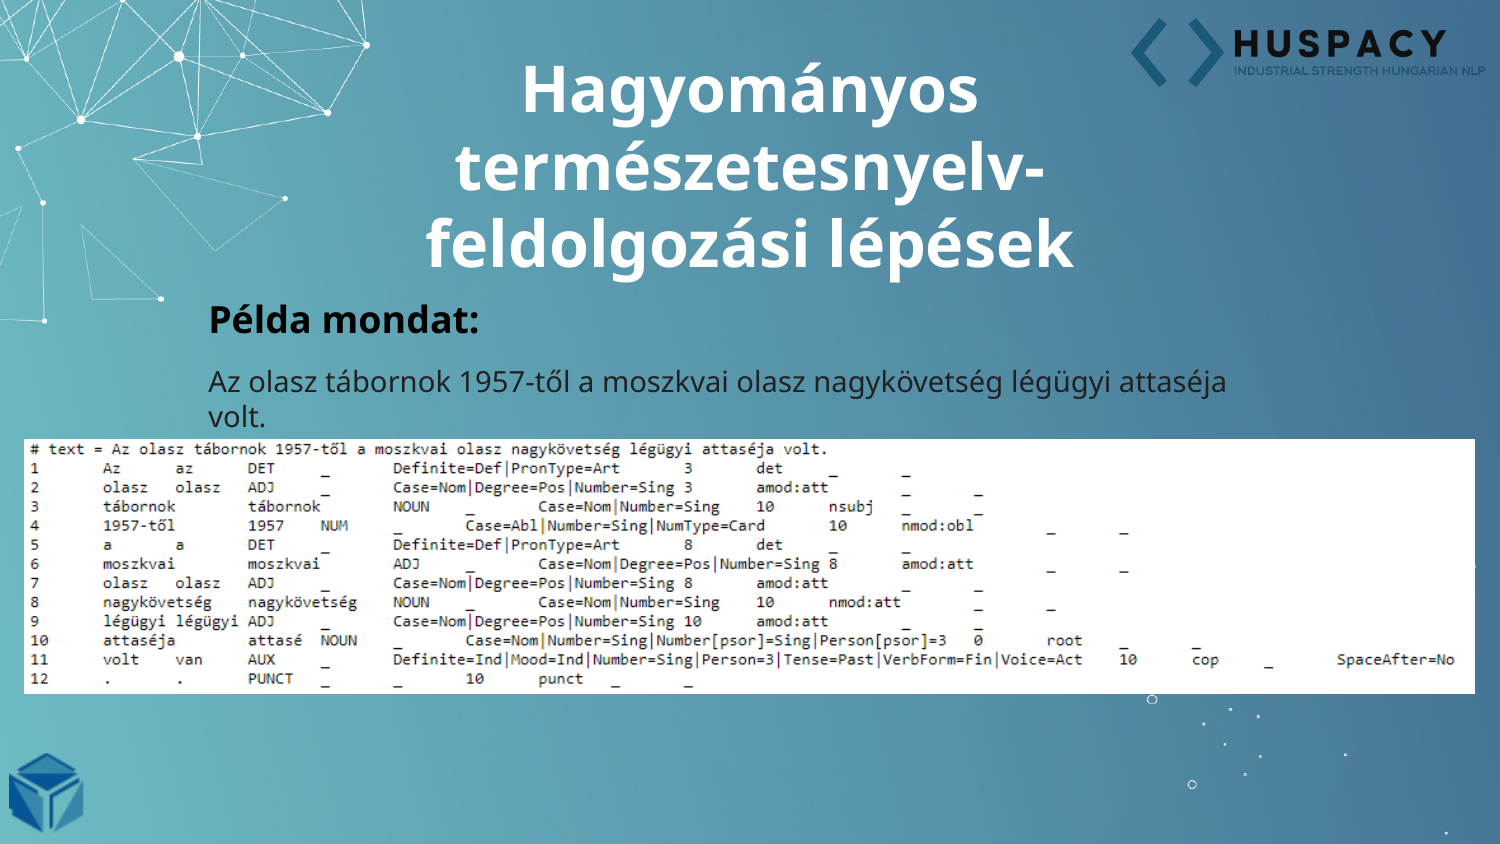

Hagyományos természetesnyelv-feldolgozási lépések
Példa mondat:
Az olasz tábornok 1957-től a moszkvai olasz nagykövetség légügyi attaséja volt.